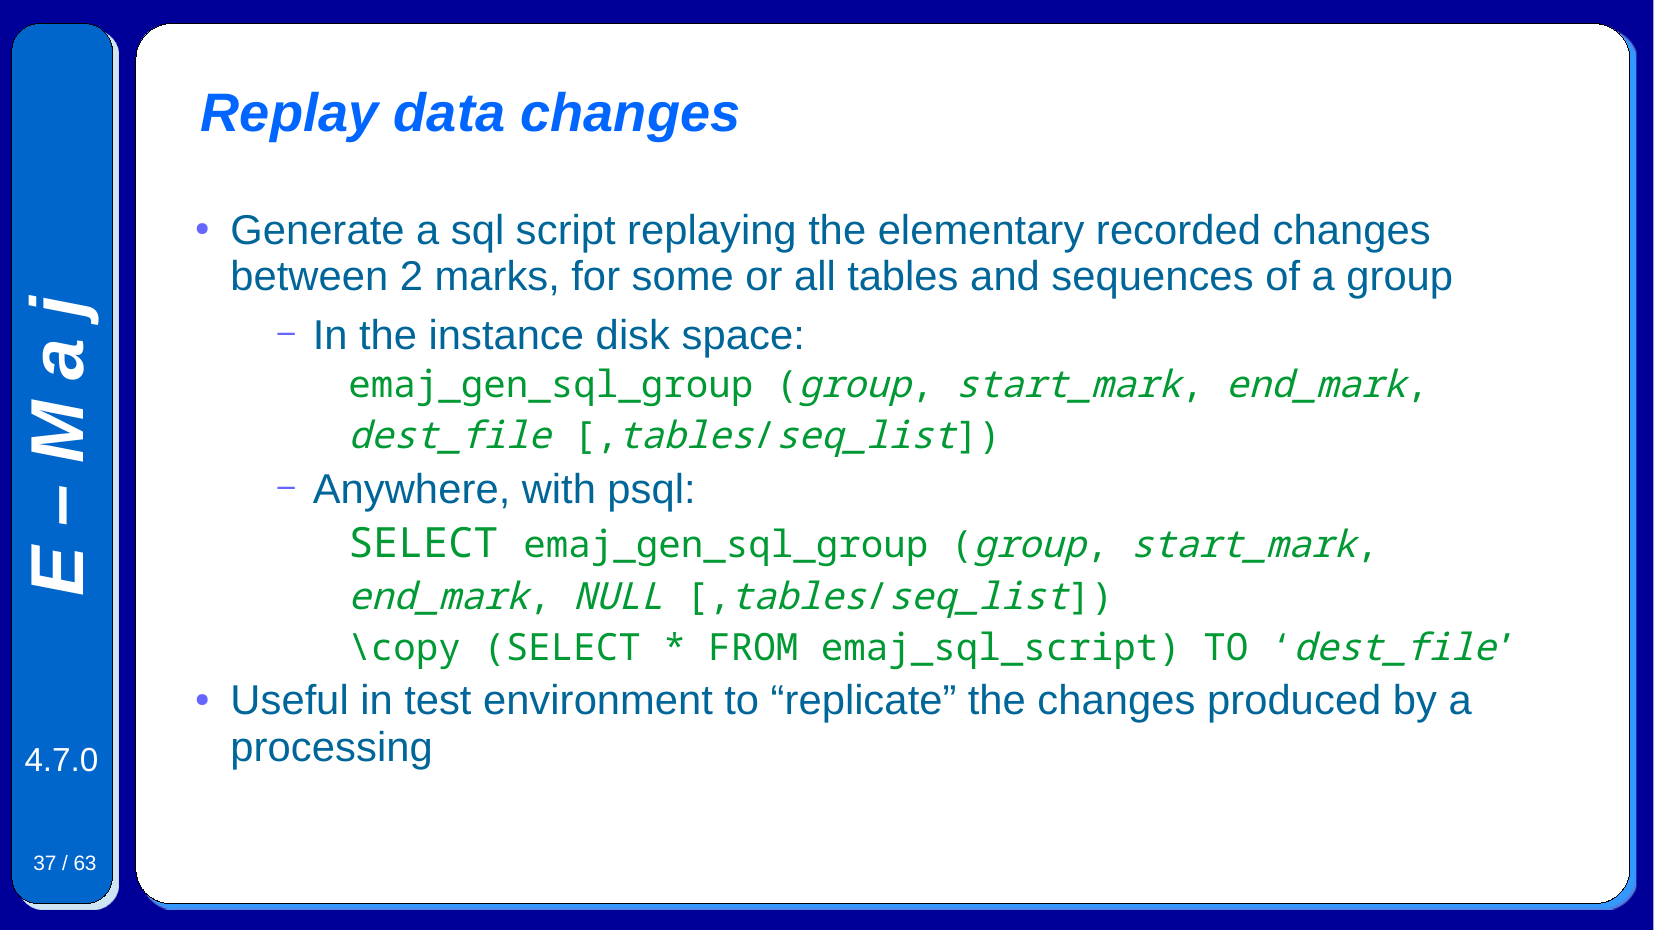

# Replay data changes
Generate a sql script replaying the elementary recorded changes between 2 marks, for some or all tables and sequences of a group
In the instance disk space:
emaj_gen_sql_group (group, start_mark, end_mark, dest_file [,tables/seq_list])
Anywhere, with psql:
SELECT emaj_gen_sql_group (group, start_mark, end_mark, NULL [,tables/seq_list])
\copy (SELECT * FROM emaj_sql_script) TO ‘dest_file’
Useful in test environment to “replicate” the changes produced by a processing